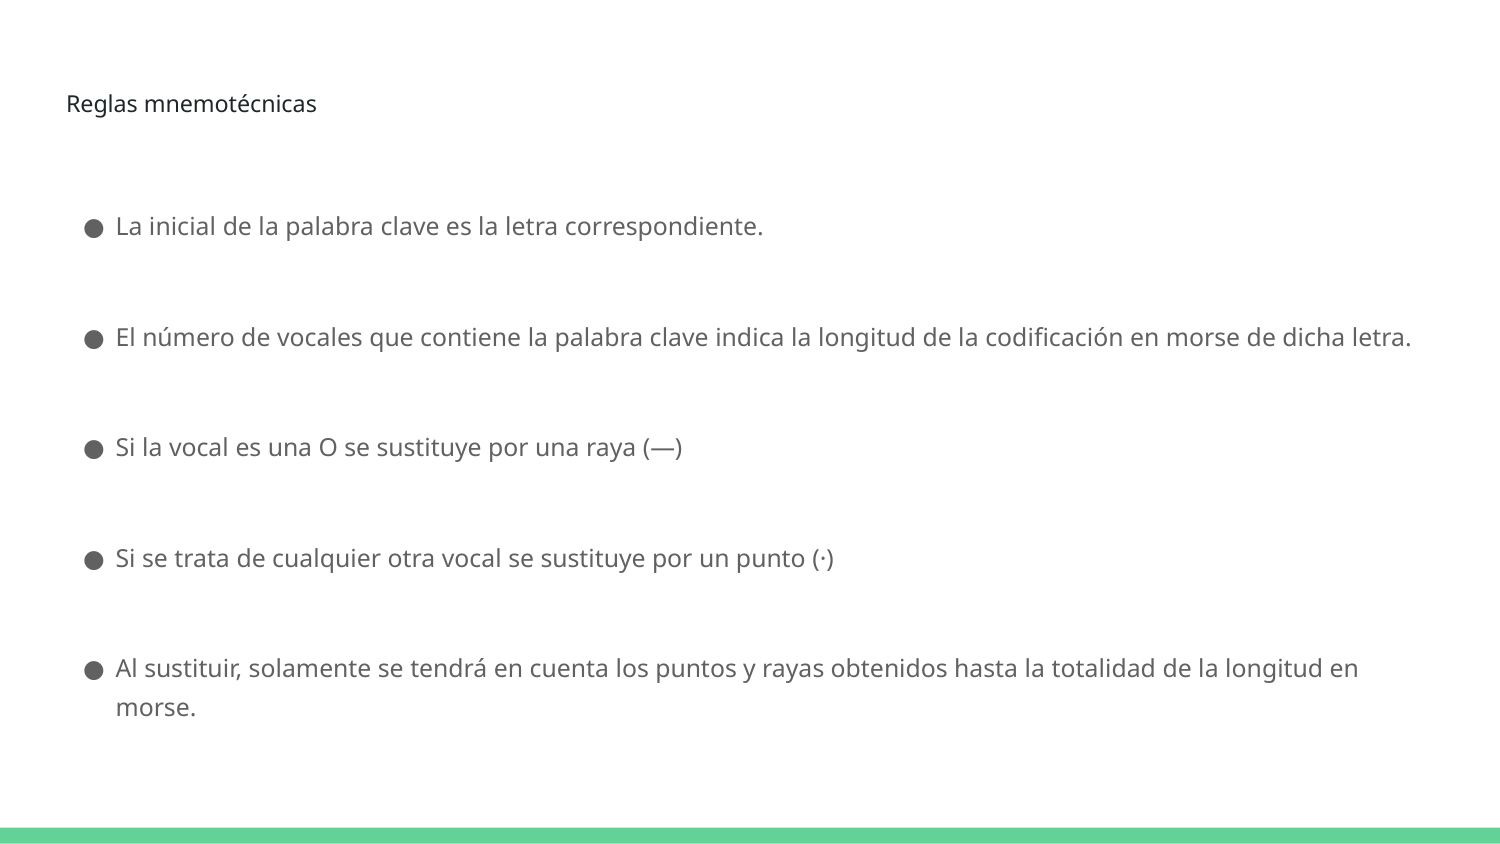

# Reglas mnemotécnicas
La inicial de la palabra clave es la letra correspondiente.
El número de vocales que contiene la palabra clave indica la longitud de la codificación en morse de dicha letra.
Si la vocal es una O se sustituye por una raya (—)
Si se trata de cualquier otra vocal se sustituye por un punto (·)
Al sustituir, solamente se tendrá en cuenta los puntos y rayas obtenidos hasta la totalidad de la longitud en morse.